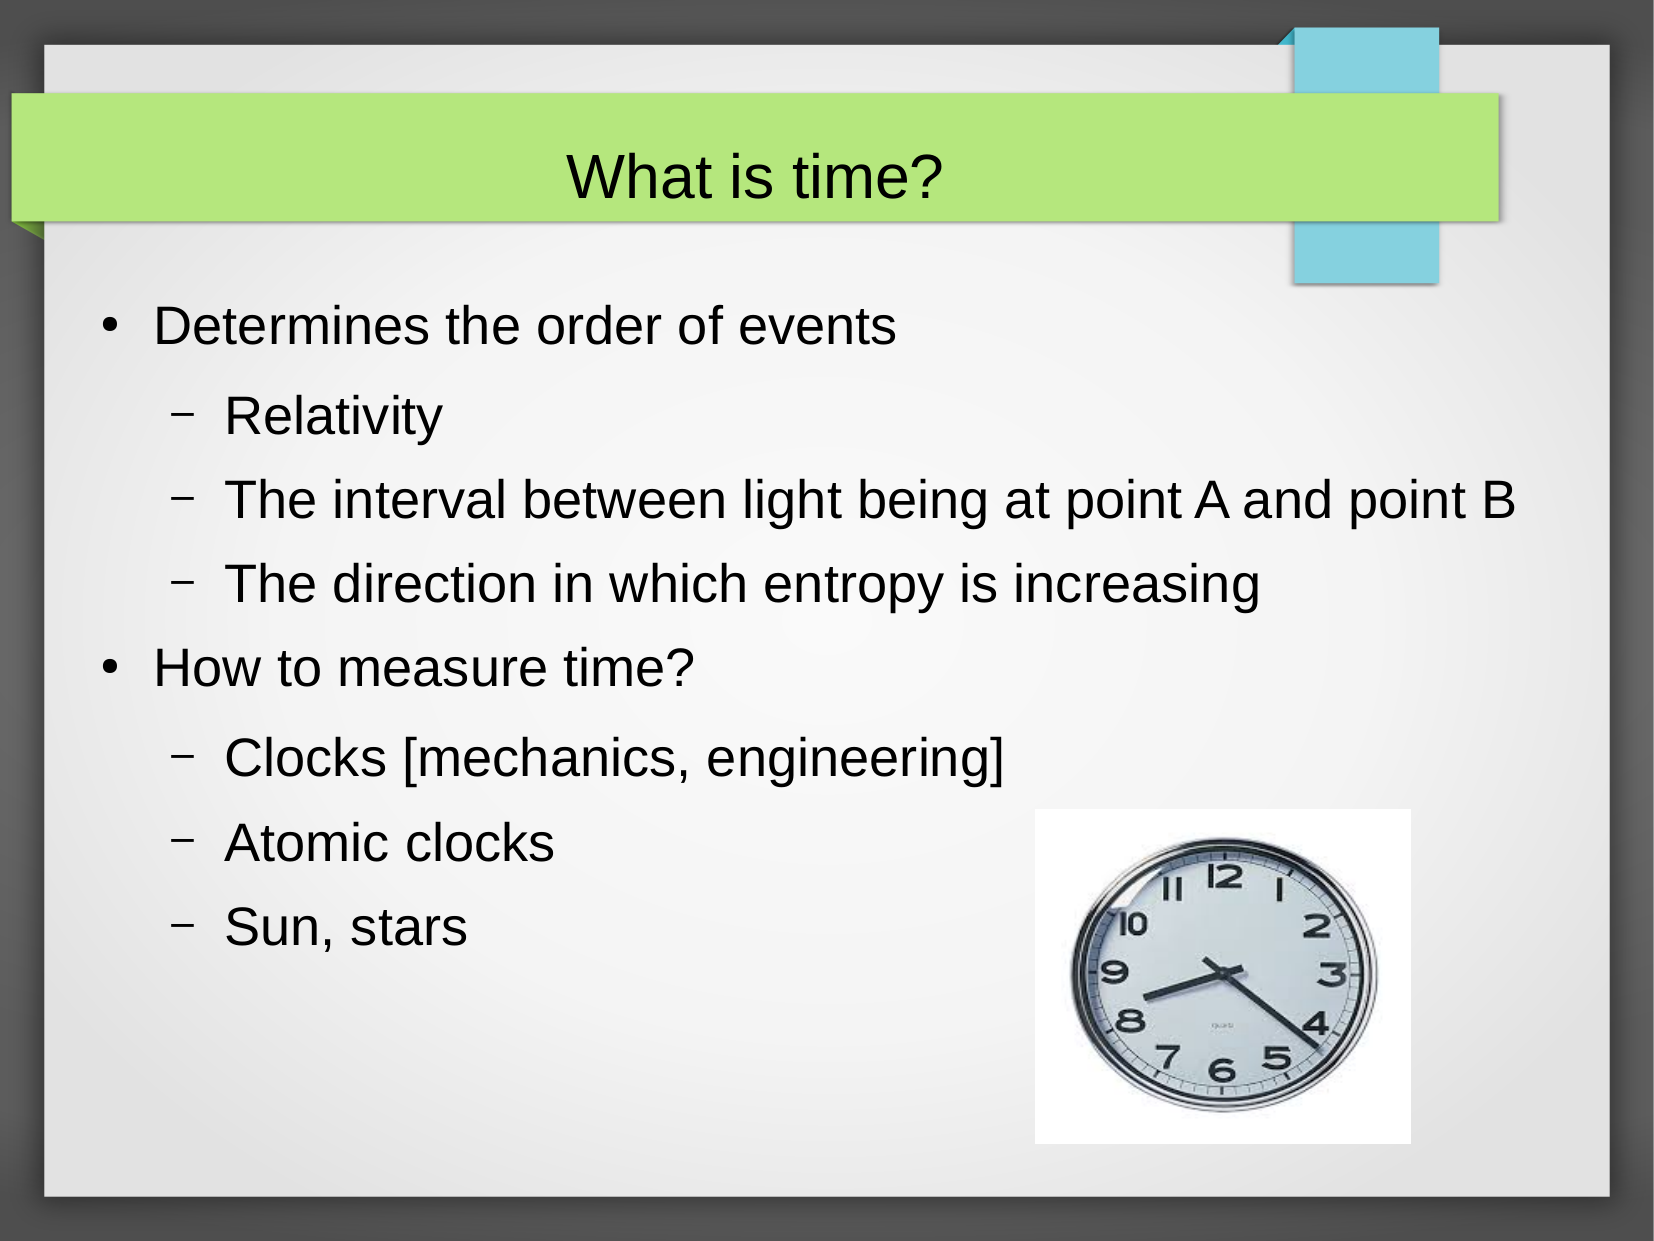

# What is time?
Determines the order of events
Relativity
The interval between light being at point A and point B
The direction in which entropy is increasing
How to measure time?
Clocks [mechanics, engineering]
Atomic clocks
Sun, stars